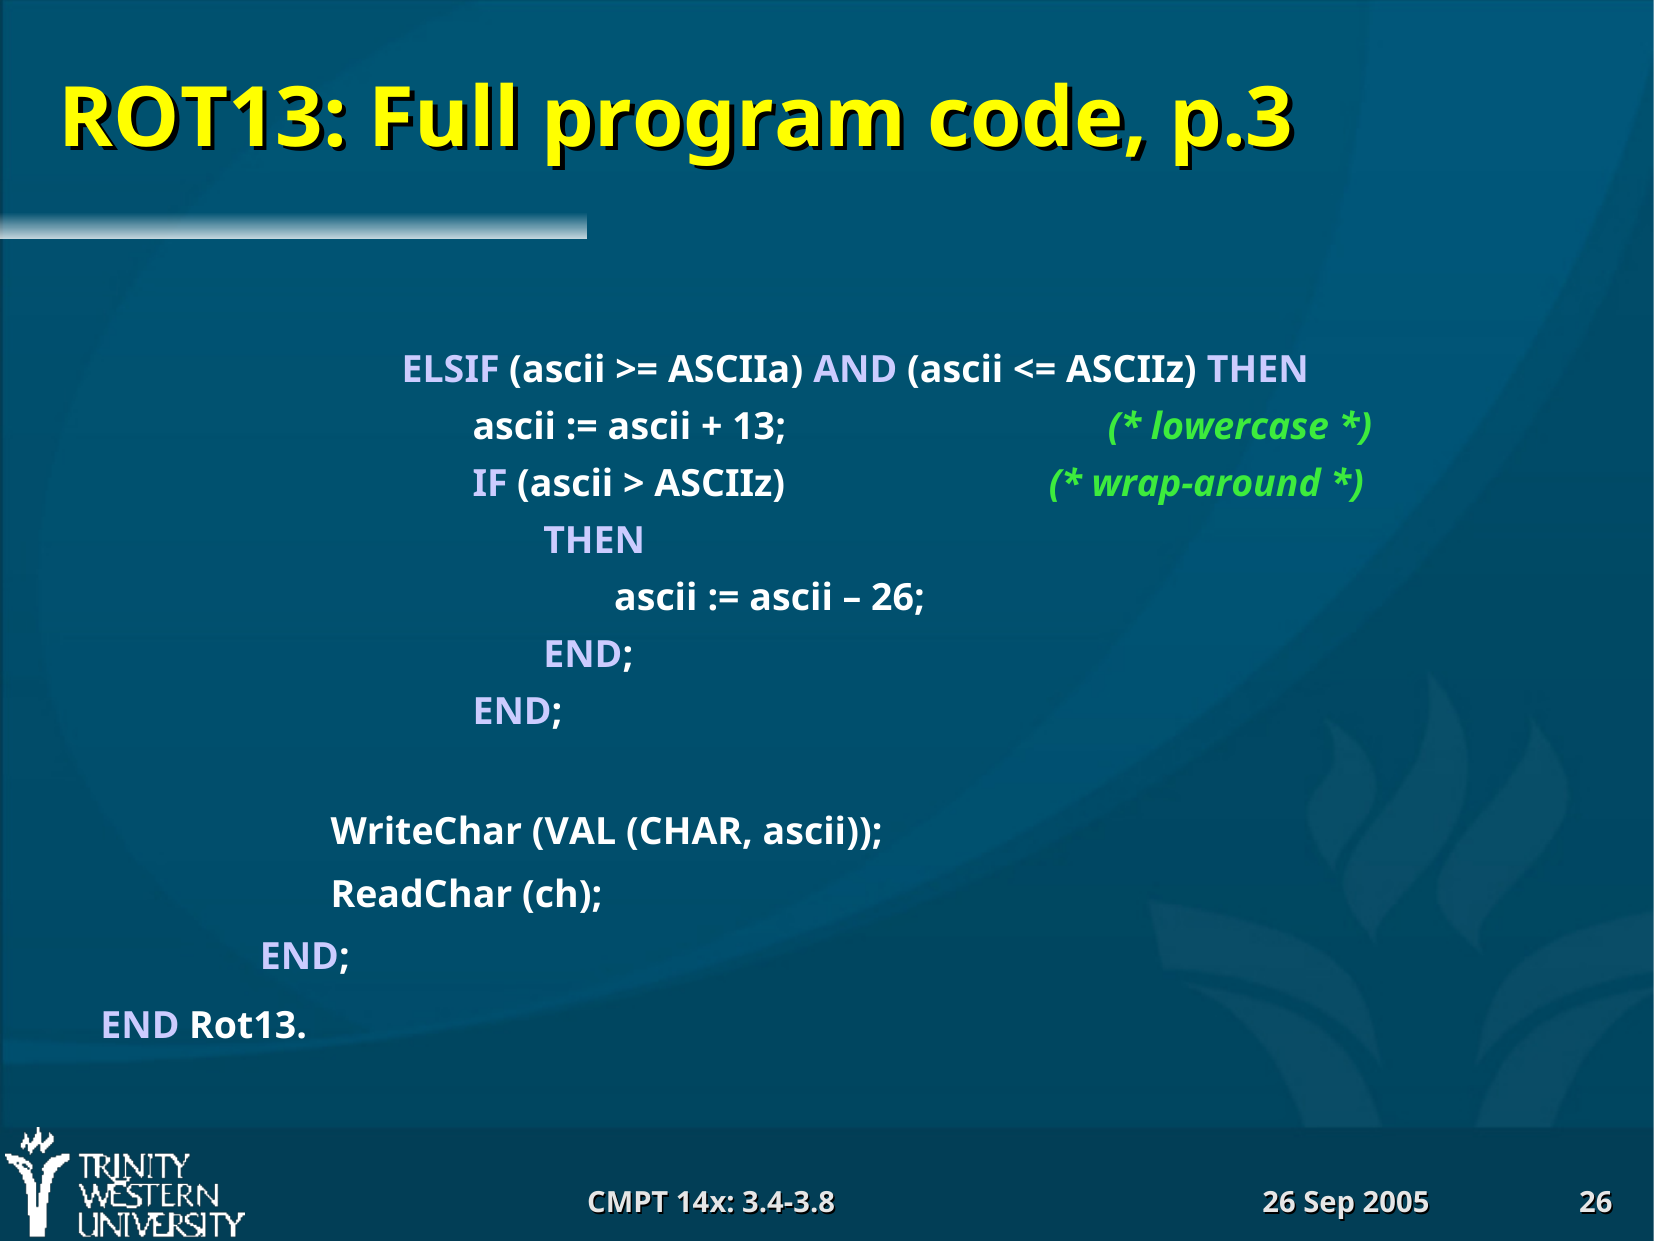

# ROT13: Full program code, p.3
ELSIF (ascii >= ASCIIa) AND (ascii <= ASCIIz) THEN
ascii := ascii + 13;					(* lowercase *)
IF (ascii > ASCIIz) (* wrap-around *)
THEN
ascii := ascii – 26;
END;
END;
WriteChar (VAL (CHAR, ascii));
ReadChar (ch);
END;
END Rot13.
CMPT 14x: 3.4-3.8
26 Sep 2005
26